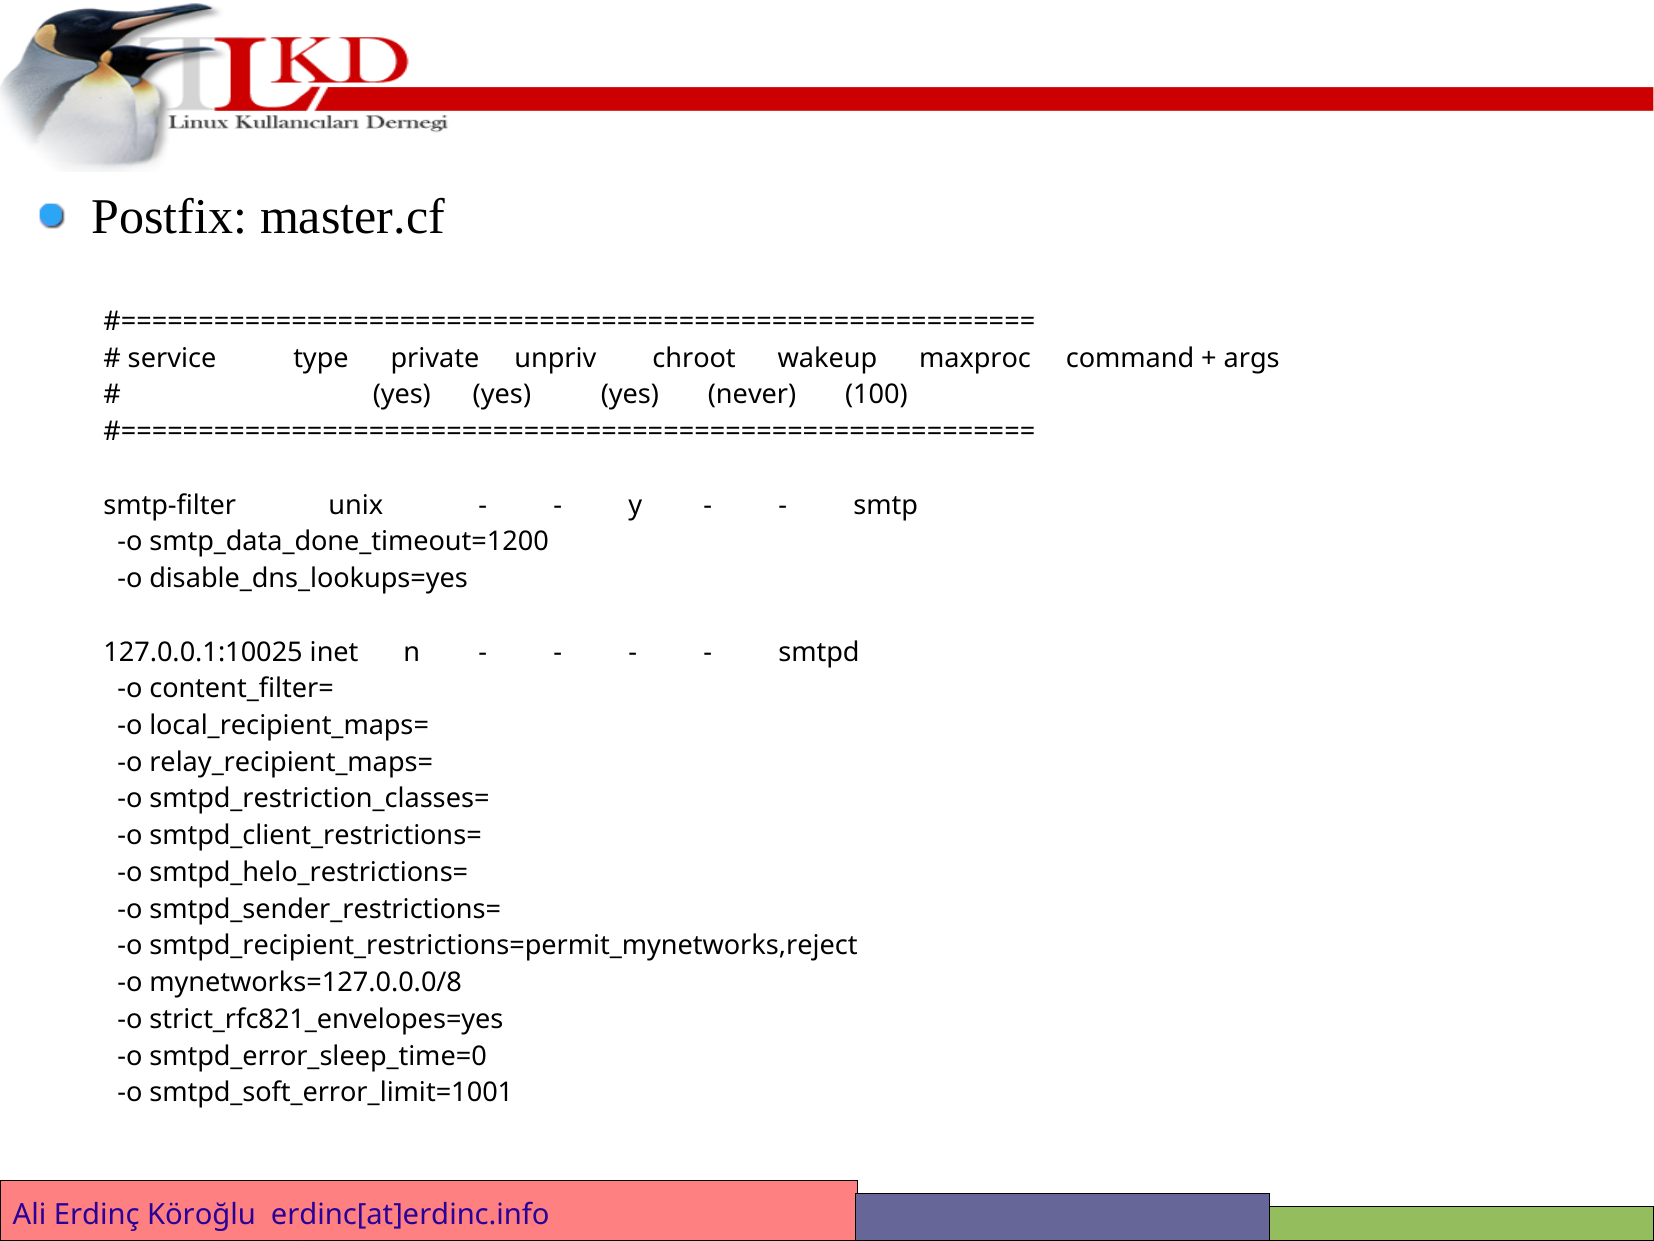

Postfix: master.cf
#===========================================================
# service type private unpriv chroot wakeup maxproc command + args
# (yes) (yes) (yes) (never) (100)
#===========================================================
smtp-filter		unix 	- 	- 	y 	- 	- 	smtp
 -o smtp_data_done_timeout=1200
 -o disable_dns_lookups=yes
127.0.0.1:10025 inet 	n 	- 	- 	- 	- 	smtpd
 -o content_filter=
 -o local_recipient_maps=
 -o relay_recipient_maps=
 -o smtpd_restriction_classes=
 -o smtpd_client_restrictions=
 -o smtpd_helo_restrictions=
 -o smtpd_sender_restrictions=
 -o smtpd_recipient_restrictions=permit_mynetworks,reject
 -o mynetworks=127.0.0.0/8
 -o strict_rfc821_envelopes=yes
 -o smtpd_error_sleep_time=0
 -o smtpd_soft_error_limit=1001
Ali Erdinç Köroğlu erdinc[at]erdinc.info http://www.erdinc.info